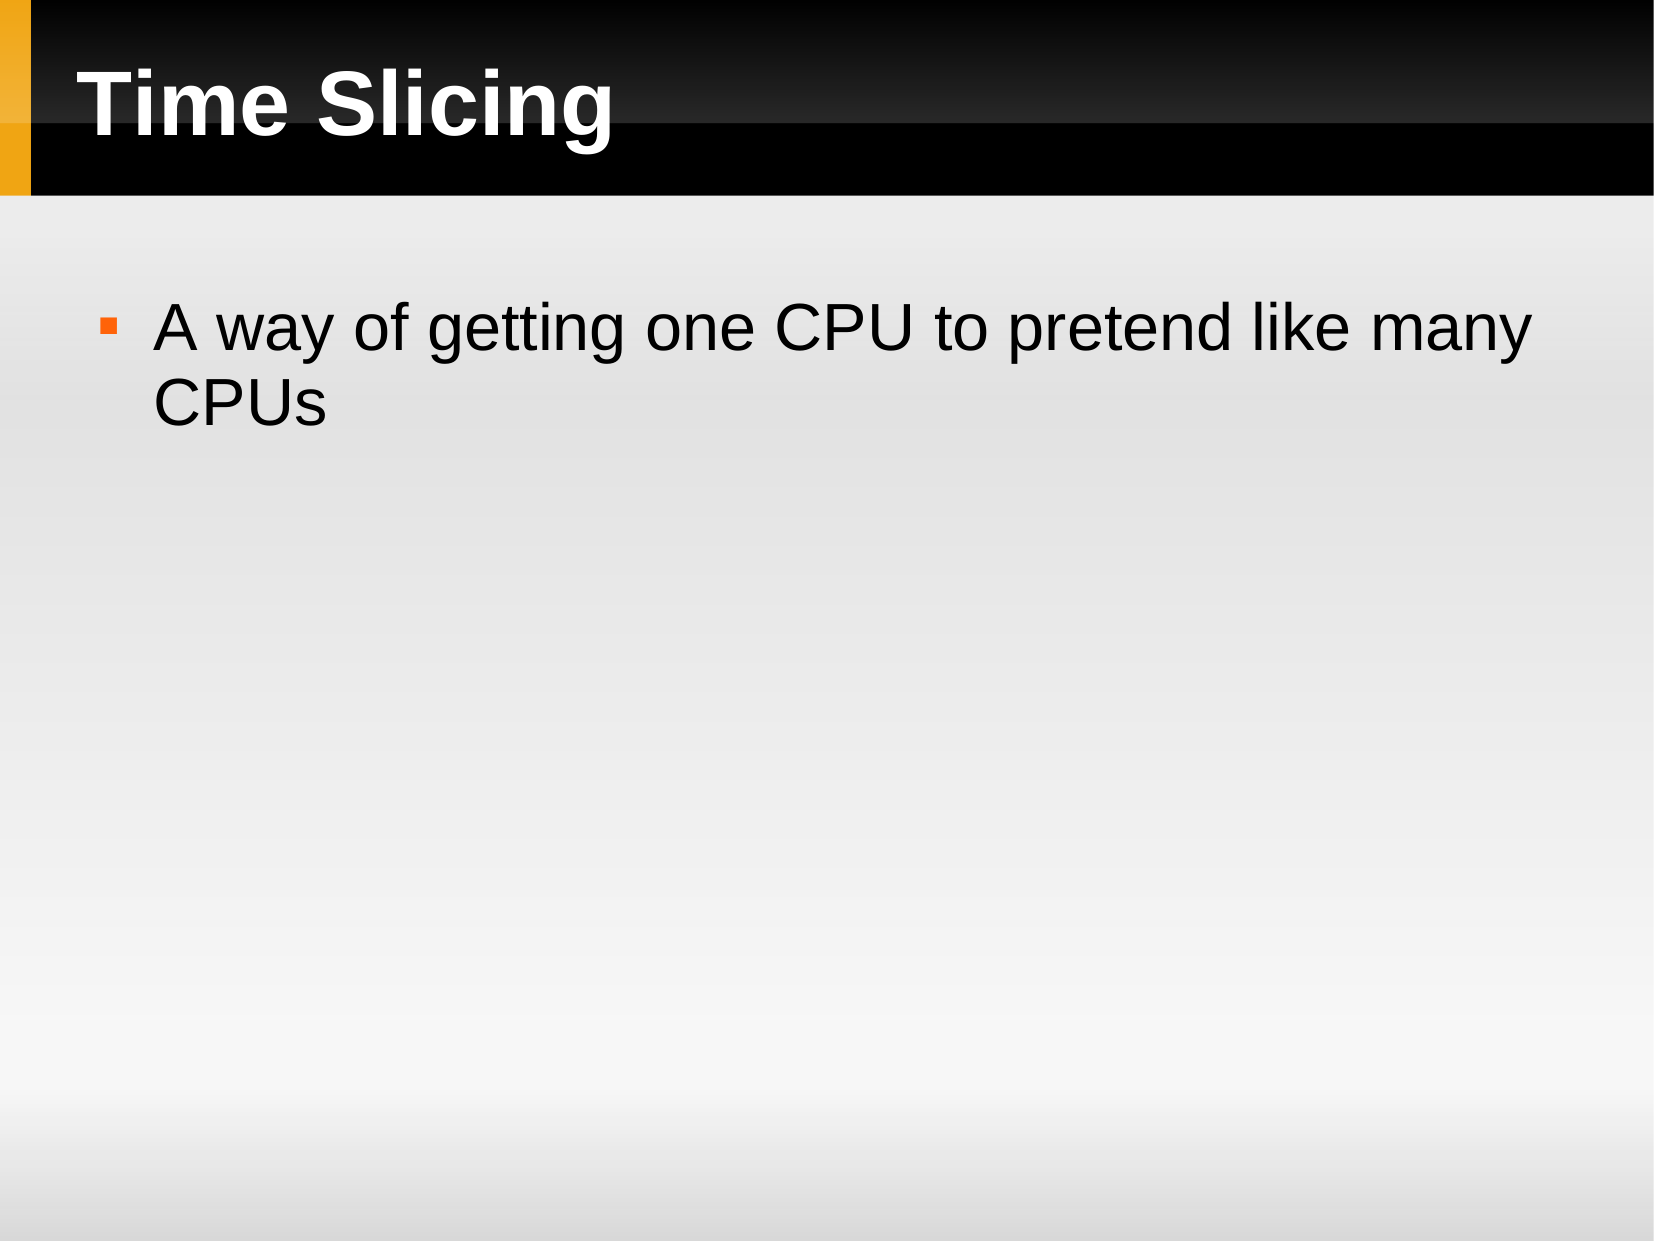

# Time Slicing
A way of getting one CPU to pretend like many CPUs